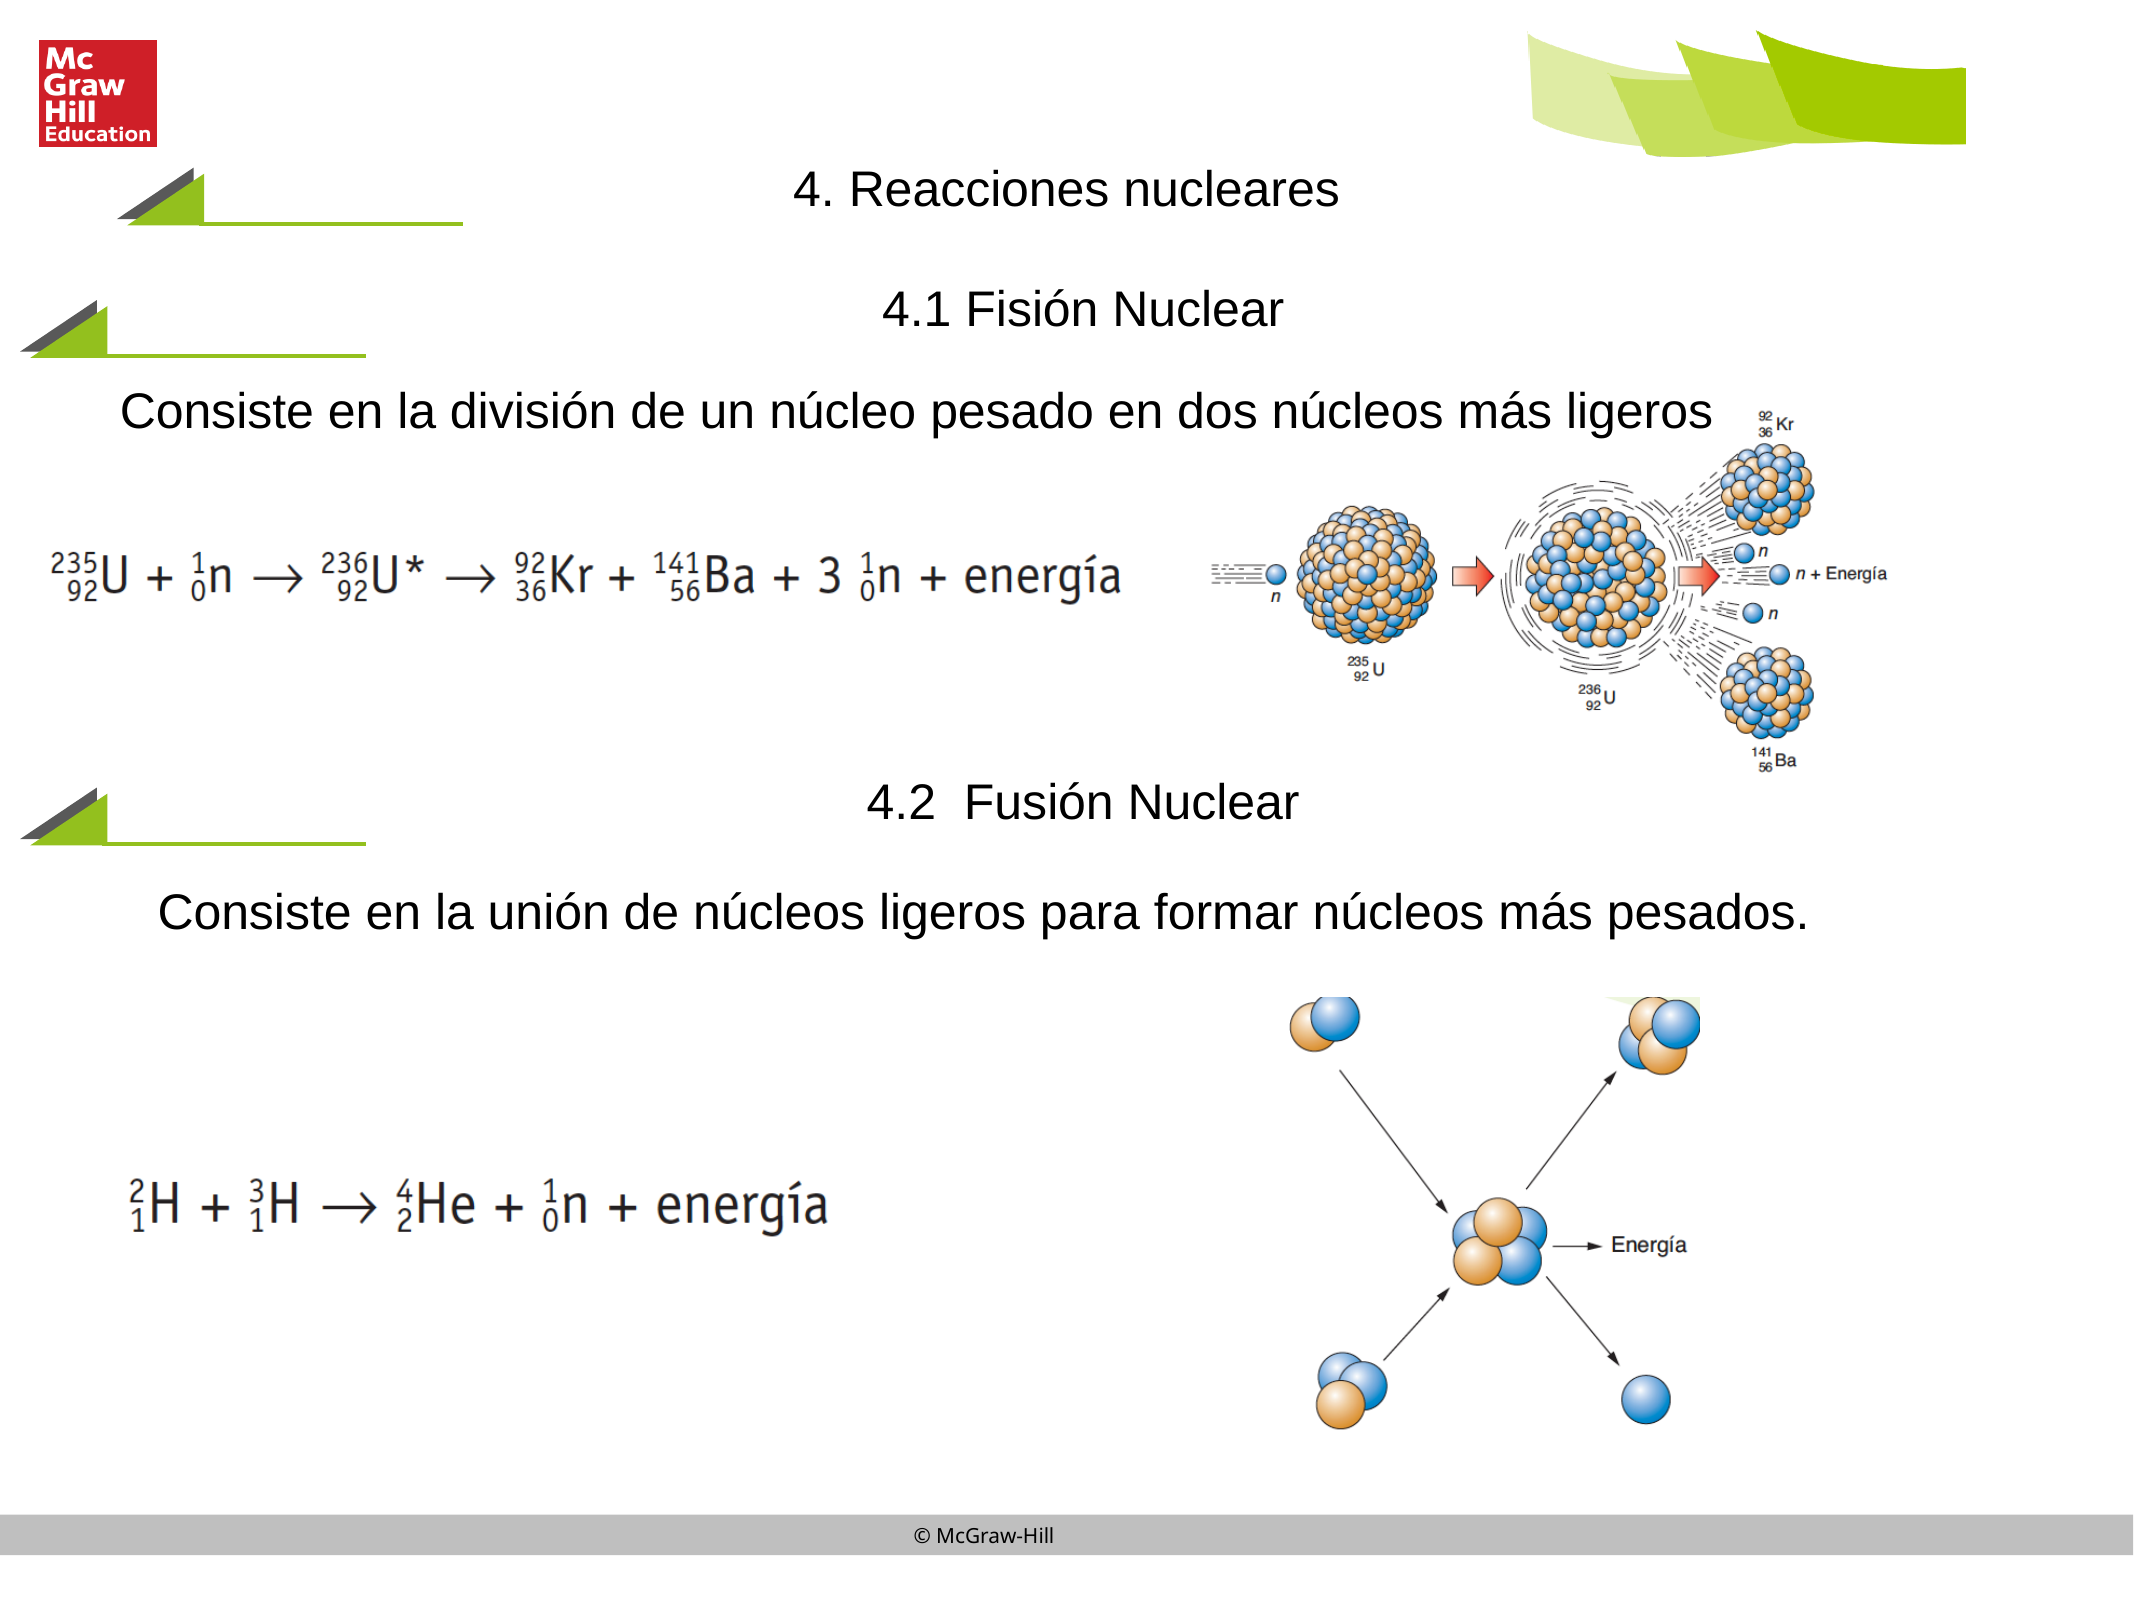

4. Reacciones nucleares
4.1 Fisión Nuclear
Consiste en la división de un núcleo pesado en dos núcleos más ligeros
4.2 Fusión Nuclear
Consiste en la unión de núcleos ligeros para formar núcleos más pesados.
© McGraw-Hill